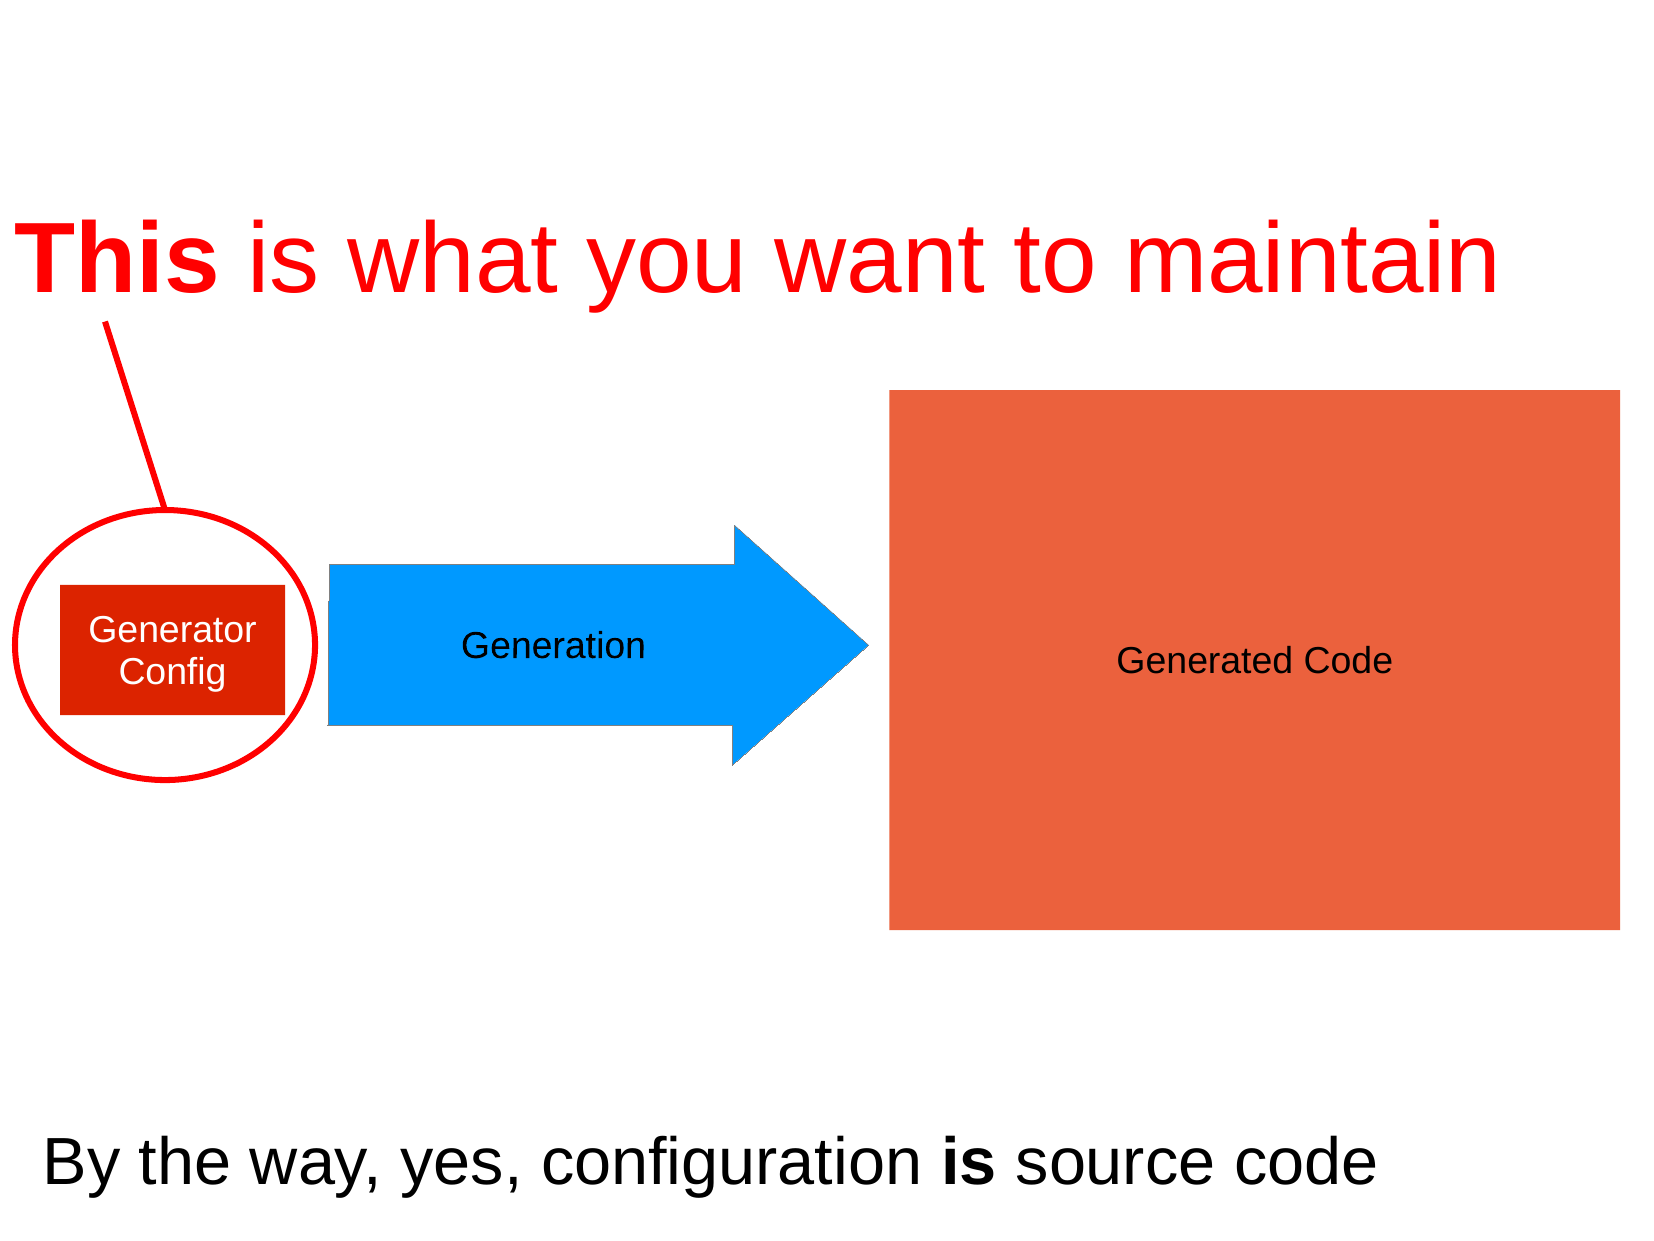

This is what you want to maintain
Generated Code
Generation
Generator
Config
By the way, yes, configuration is source code